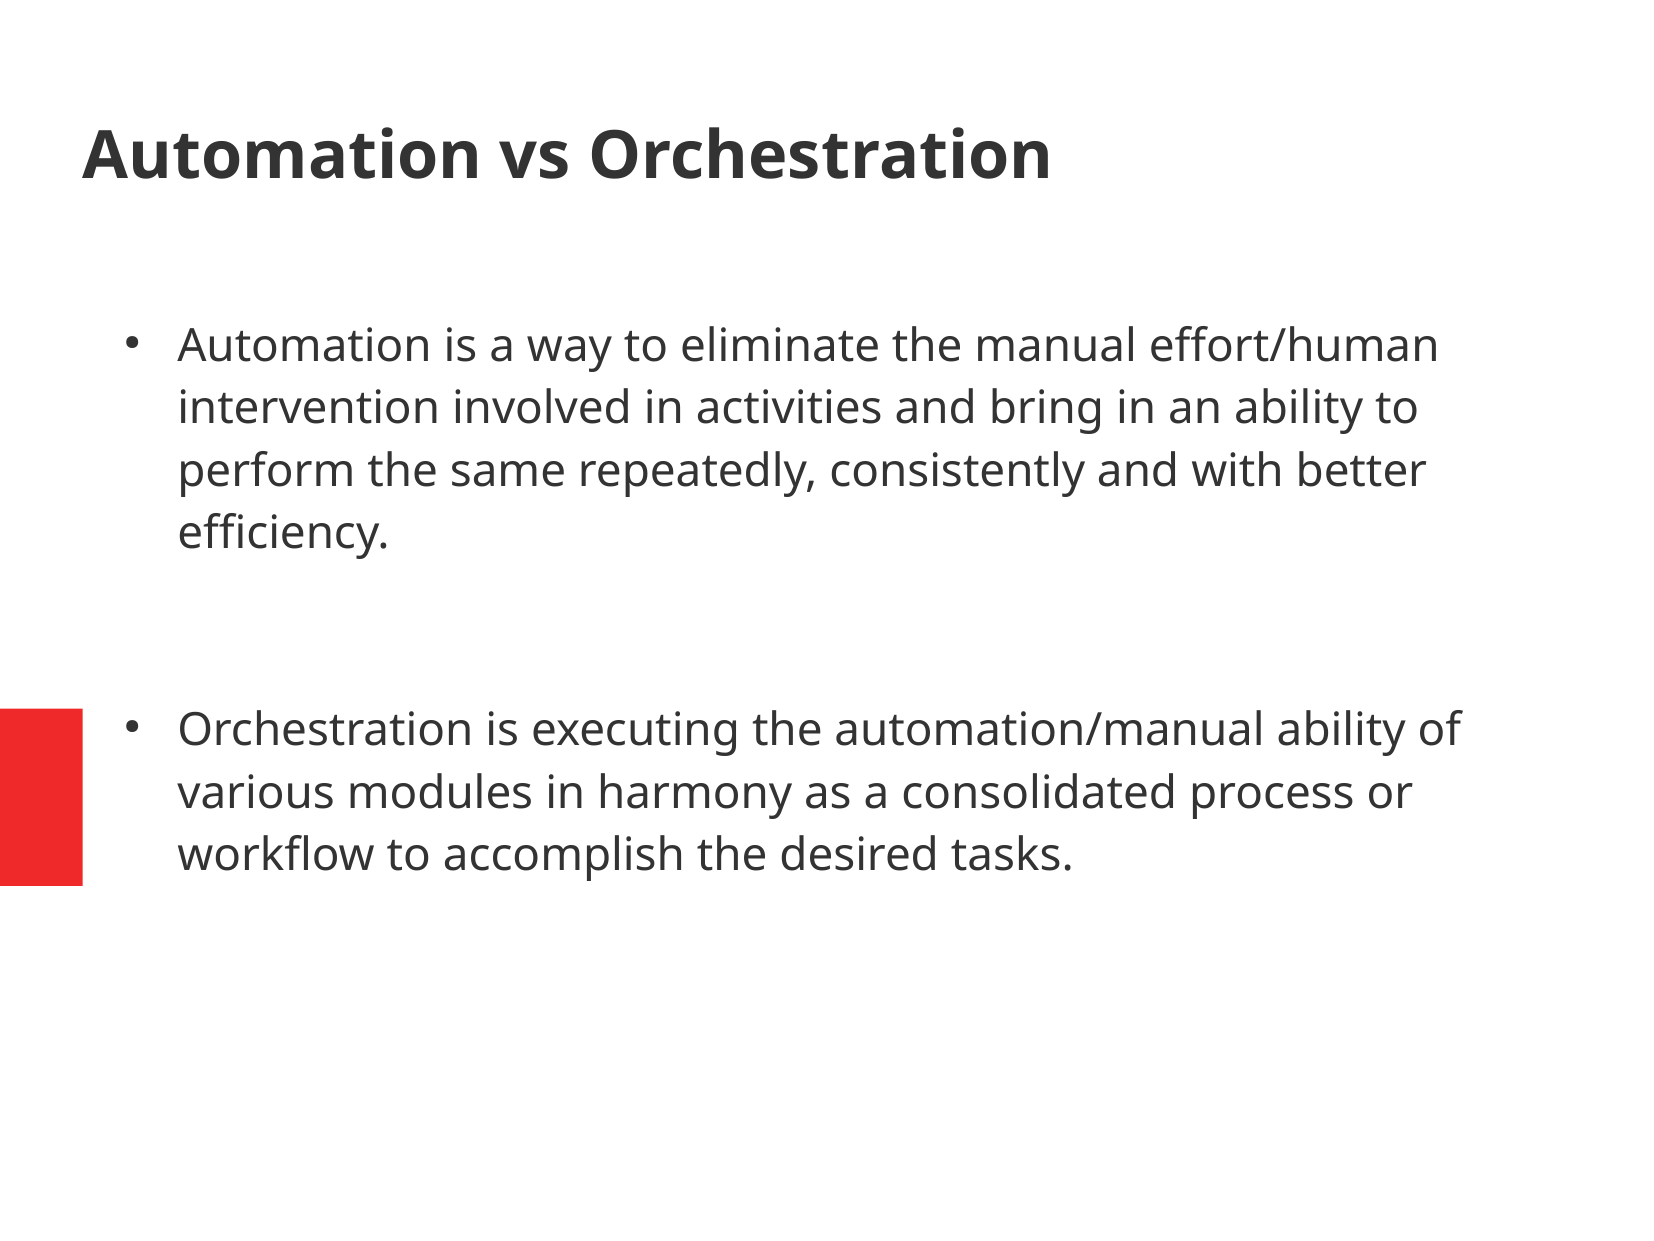

# Automation vs Orchestration
Automation is a way to eliminate the manual effort/human intervention involved in activities and bring in an ability to perform the same repeatedly, consistently and with better efficiency.
Orchestration is executing the automation/manual ability of various modules in harmony as a consolidated process or workflow to accomplish the desired tasks.